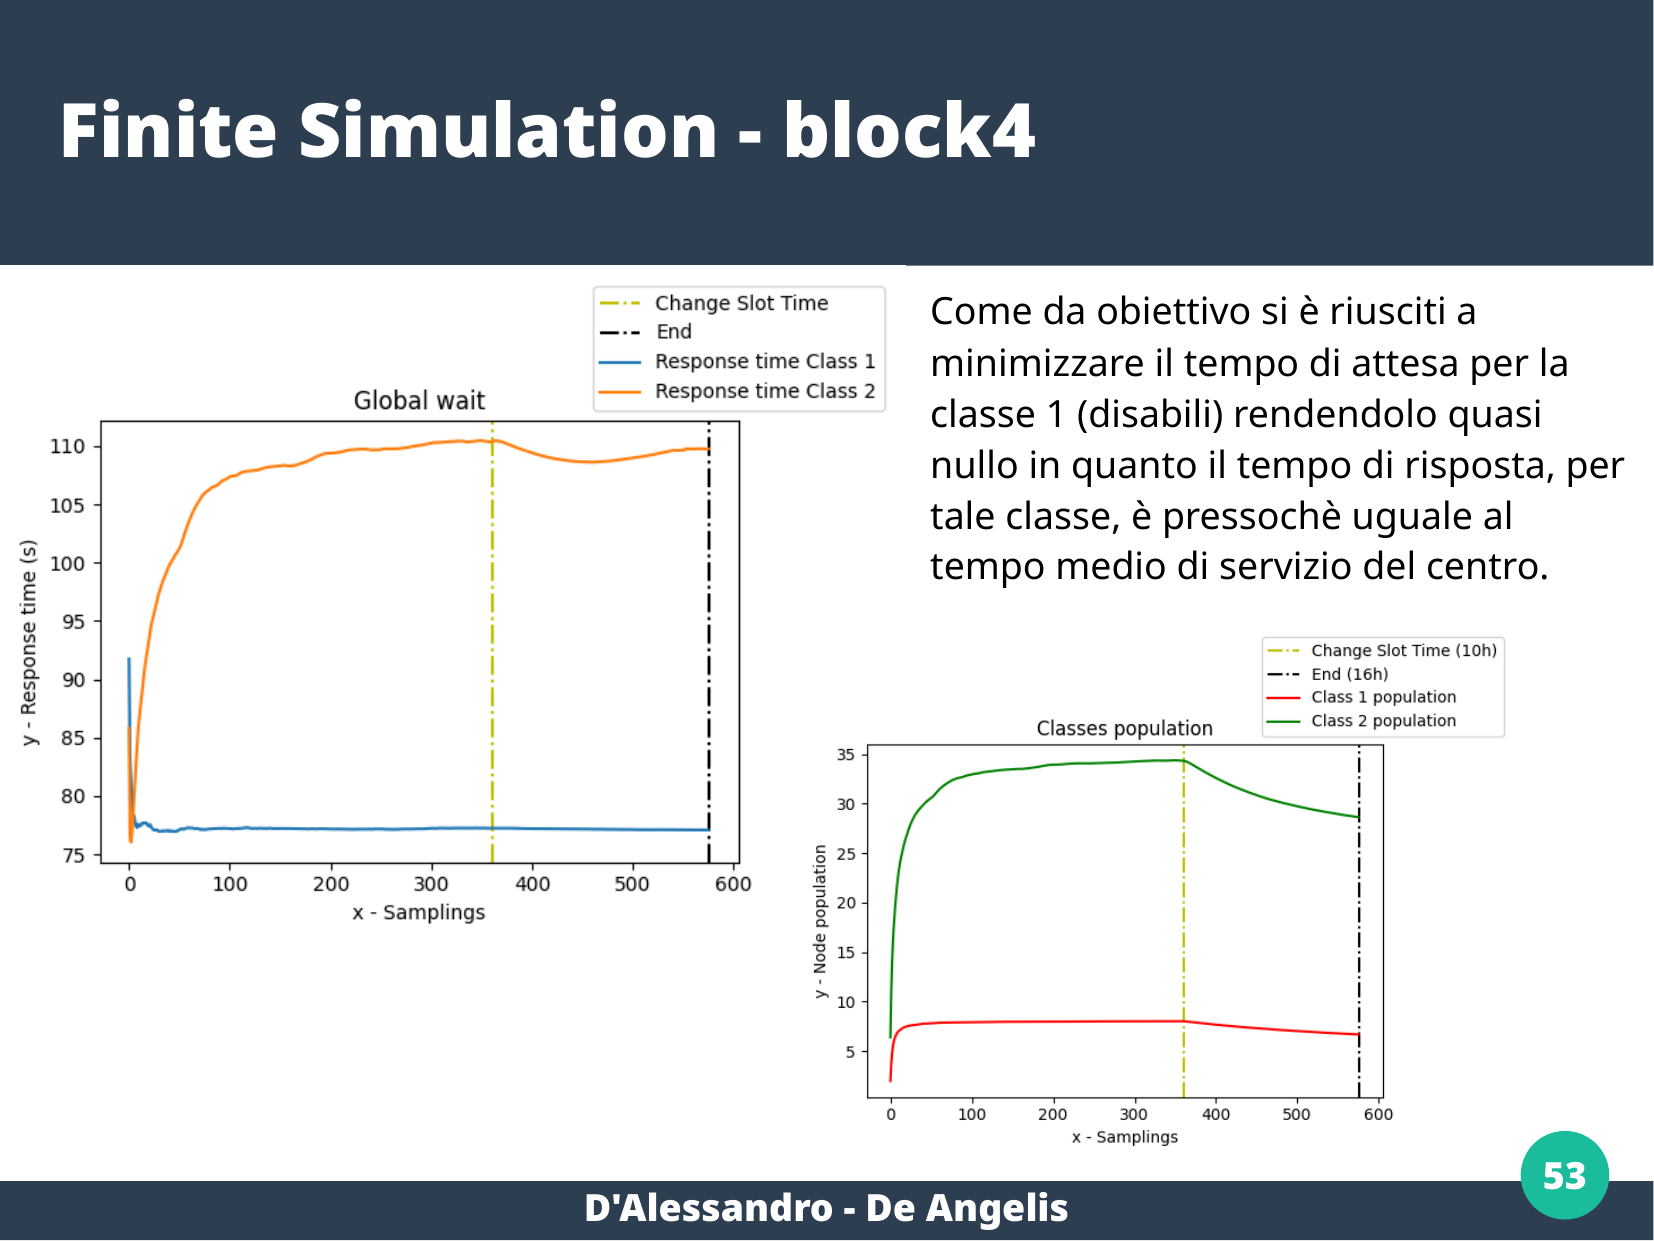

# Finite Simulation - block4
Come da obiettivo si è riusciti a minimizzare il tempo di attesa per la classe 1 (disabili) rendendolo quasi nullo in quanto il tempo di risposta, per tale classe, è pressochè uguale al tempo medio di servizio del centro.
53
D'Alessandro - De Angelis